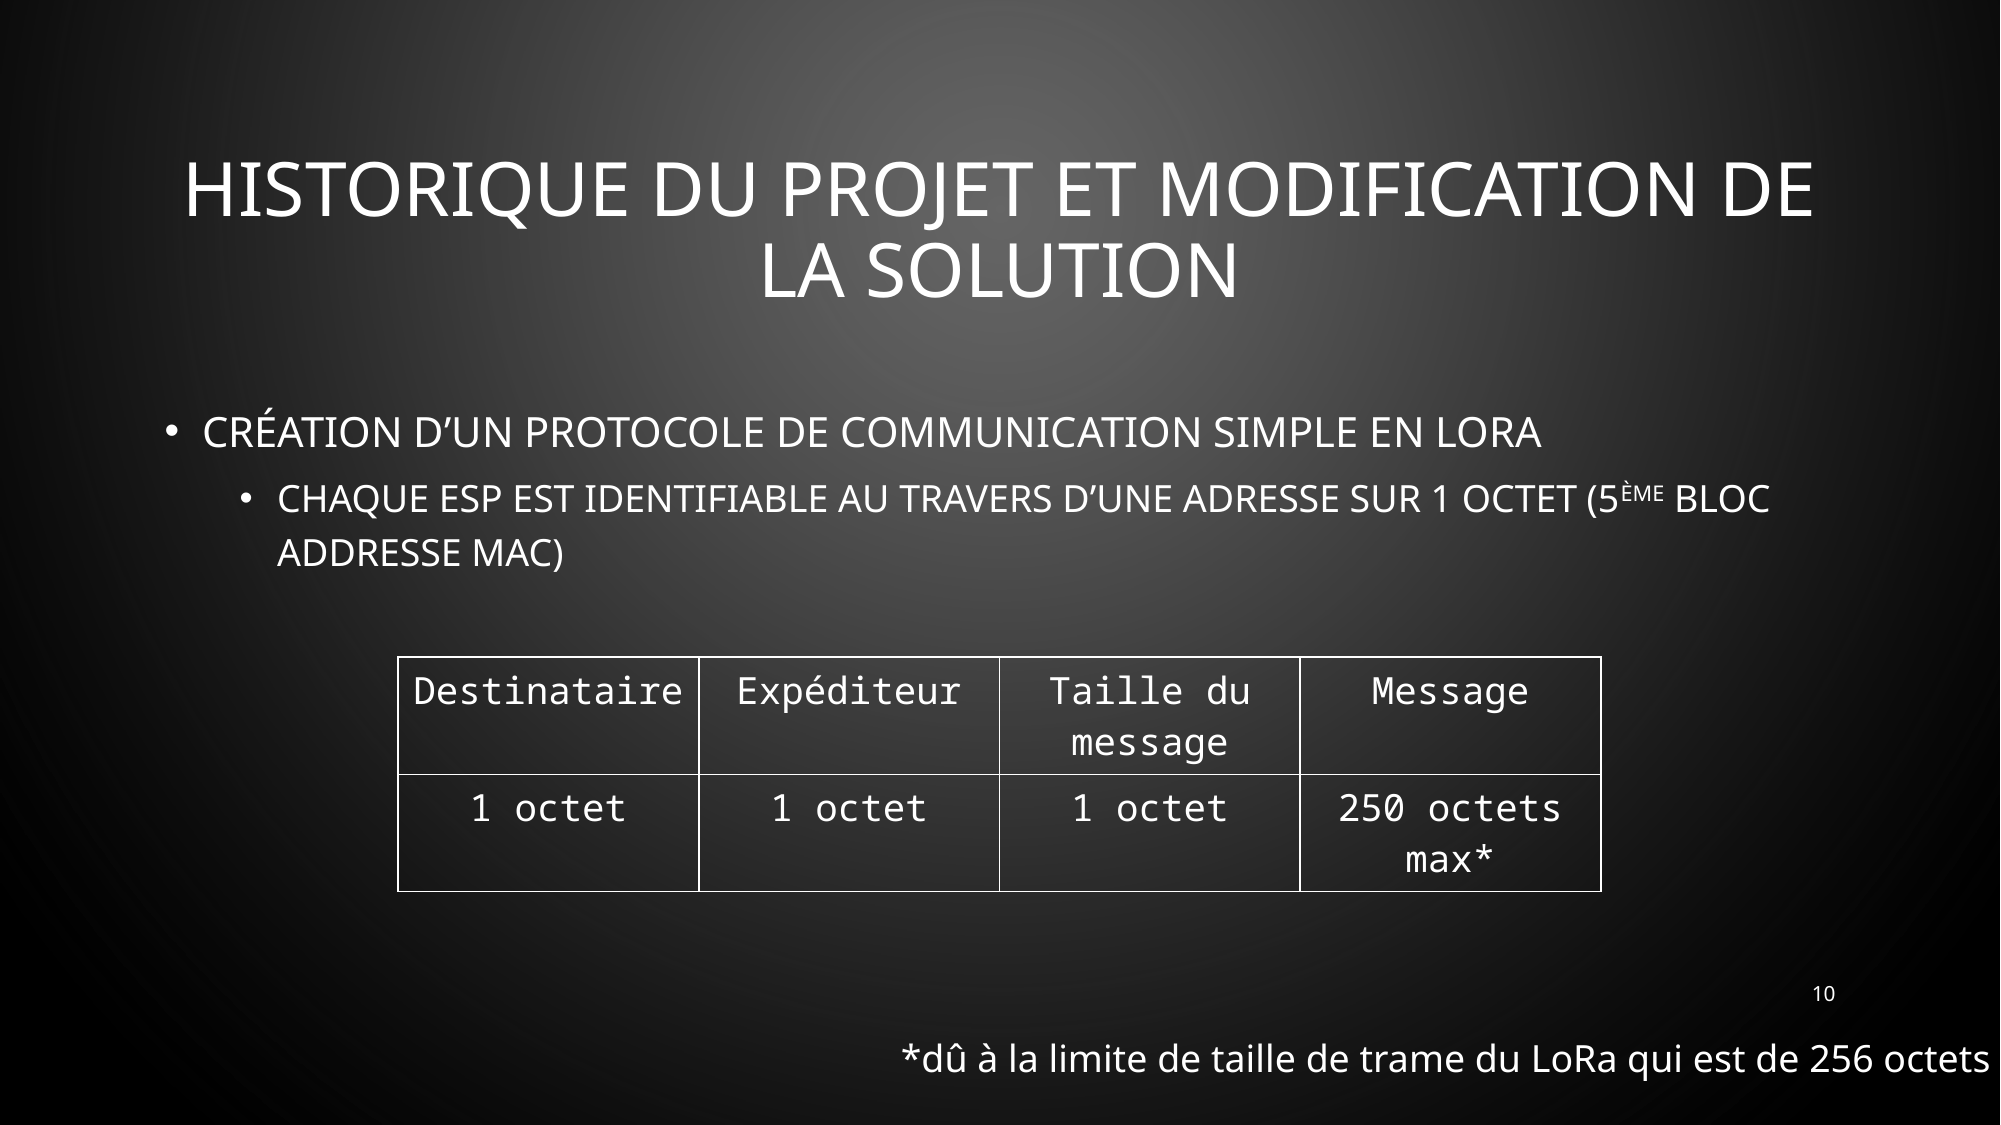

# Historique du projet et modification de la solution
Création d’un protocole de communication simple en LoRa
CHAQUE ESP EST IDENTIFIABLE AU TRAVERS D’UNE ADRESSE SUR 1 OCTET (5ÈME BLOC ADDRESSE MAC)
| Destinataire | Expéditeur | Taille du message | Message |
| --- | --- | --- | --- |
| 1 octet | 1 octet | 1 octet | 250 octets max\* |
10
*dû à la limite de taille de trame du LoRa qui est de 256 octets